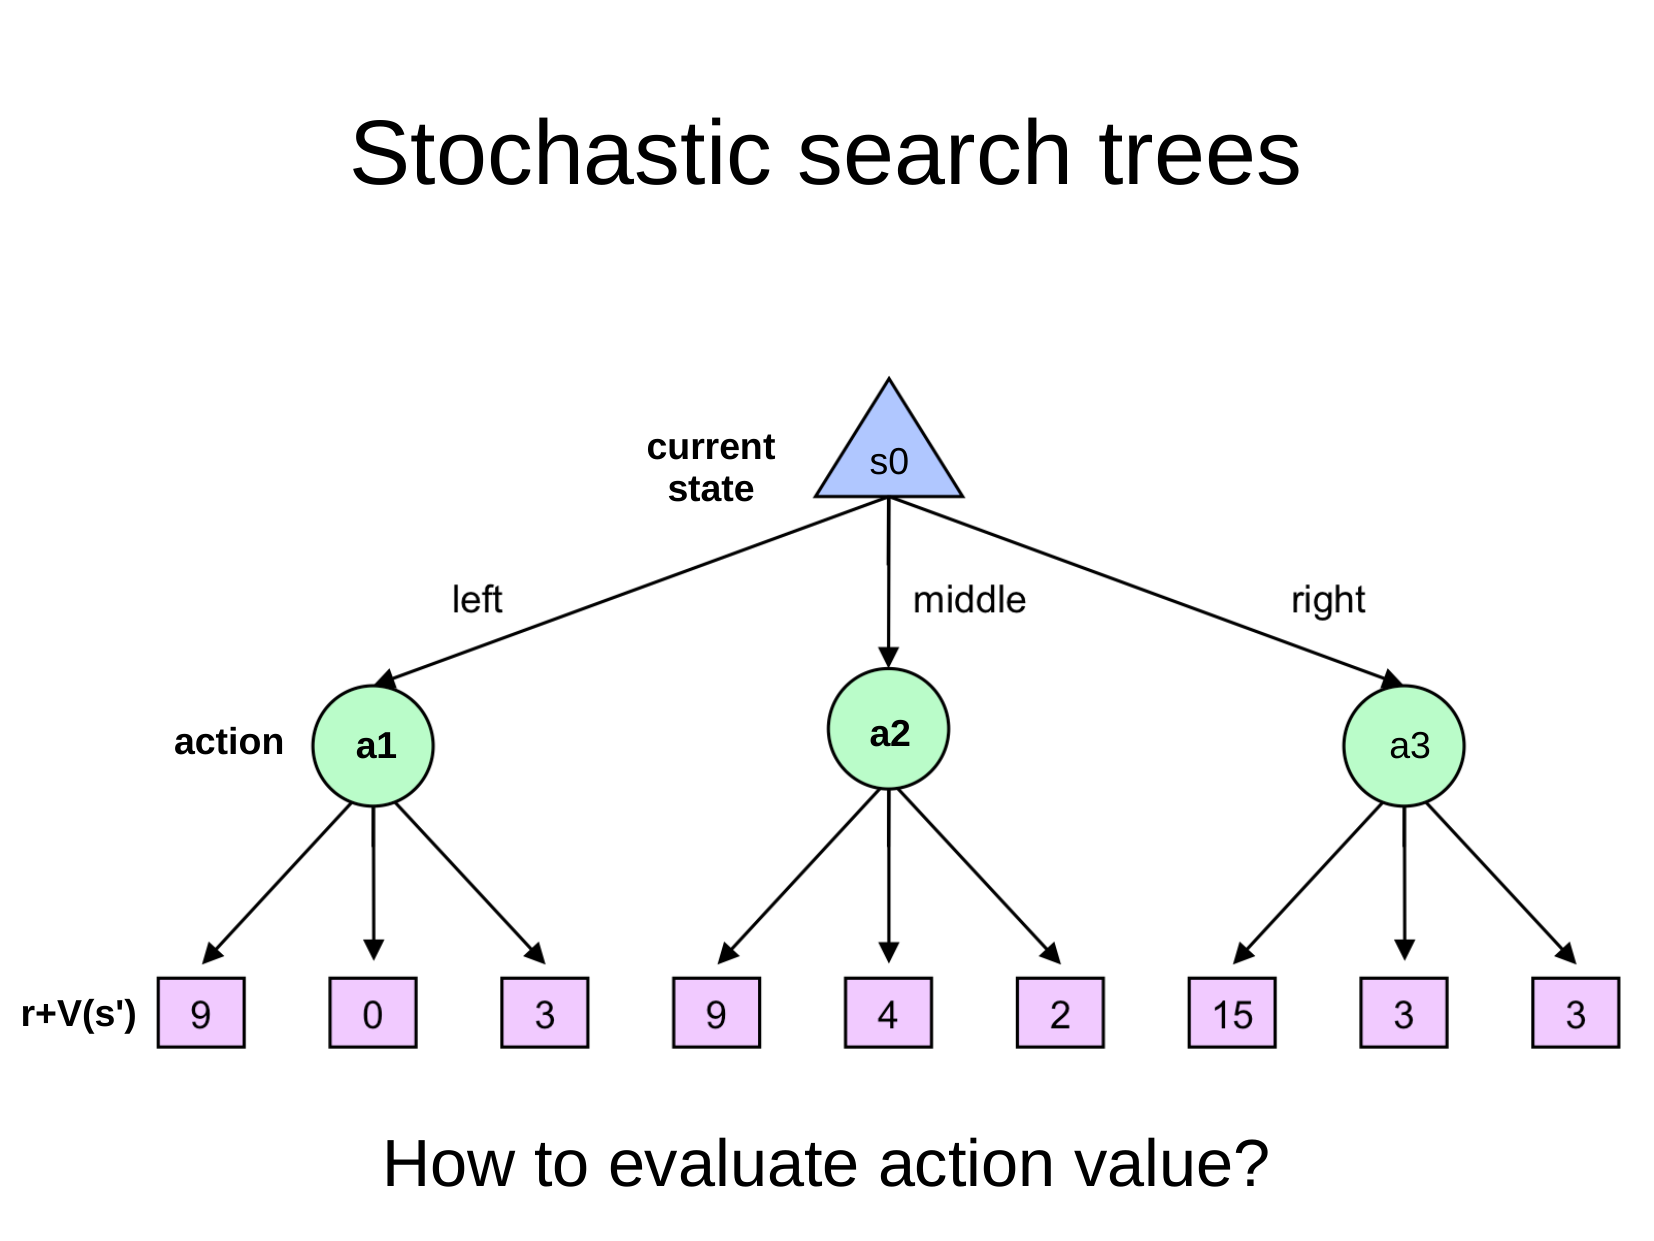

Stochastic search trees
current
state
s0
# How to evaluate action value?
a2
action
a1
a3
r+V(s')